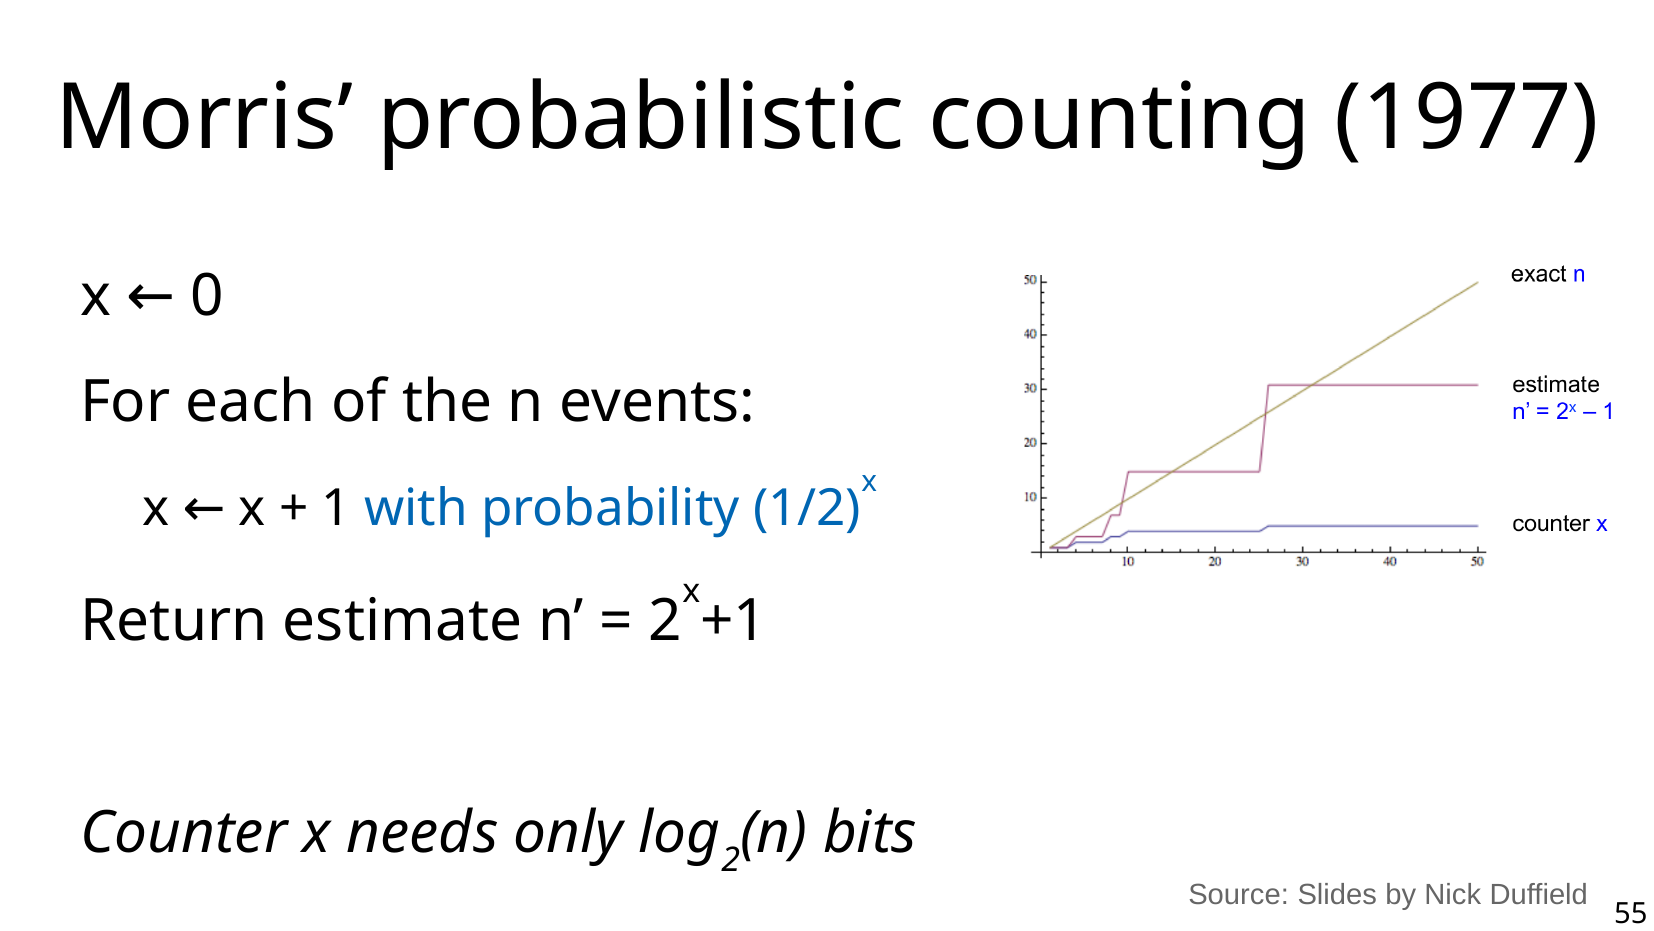

# Morris’ probabilistic counting (1977)
x ← 0
For each of the n events:
x ← x + 1 with probability (1/2)x
Return estimate n’ = 2x+1
Counter x needs only log2(n) bits
Source: Slides by Nick Duffield
55